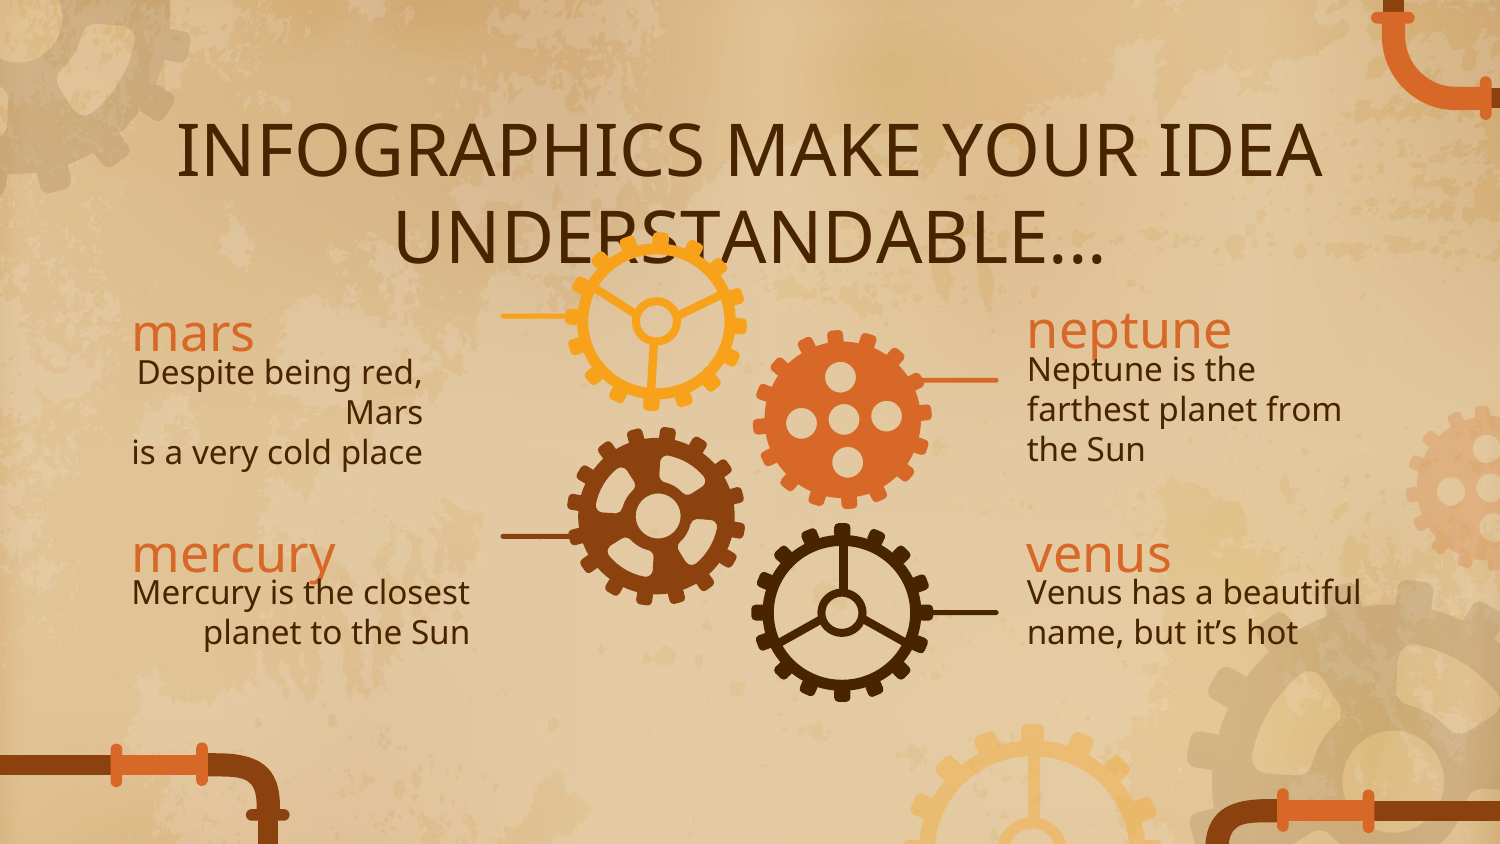

# INFOGRAPHICS MAKE YOUR IDEA UNDERSTANDABLE...
neptune
mars
Neptune is the farthest planet from the Sun
Despite being red, Mars
is a very cold place
mercury
venus
Mercury is the closest planet to the Sun
Venus has a beautiful name, but it’s hot